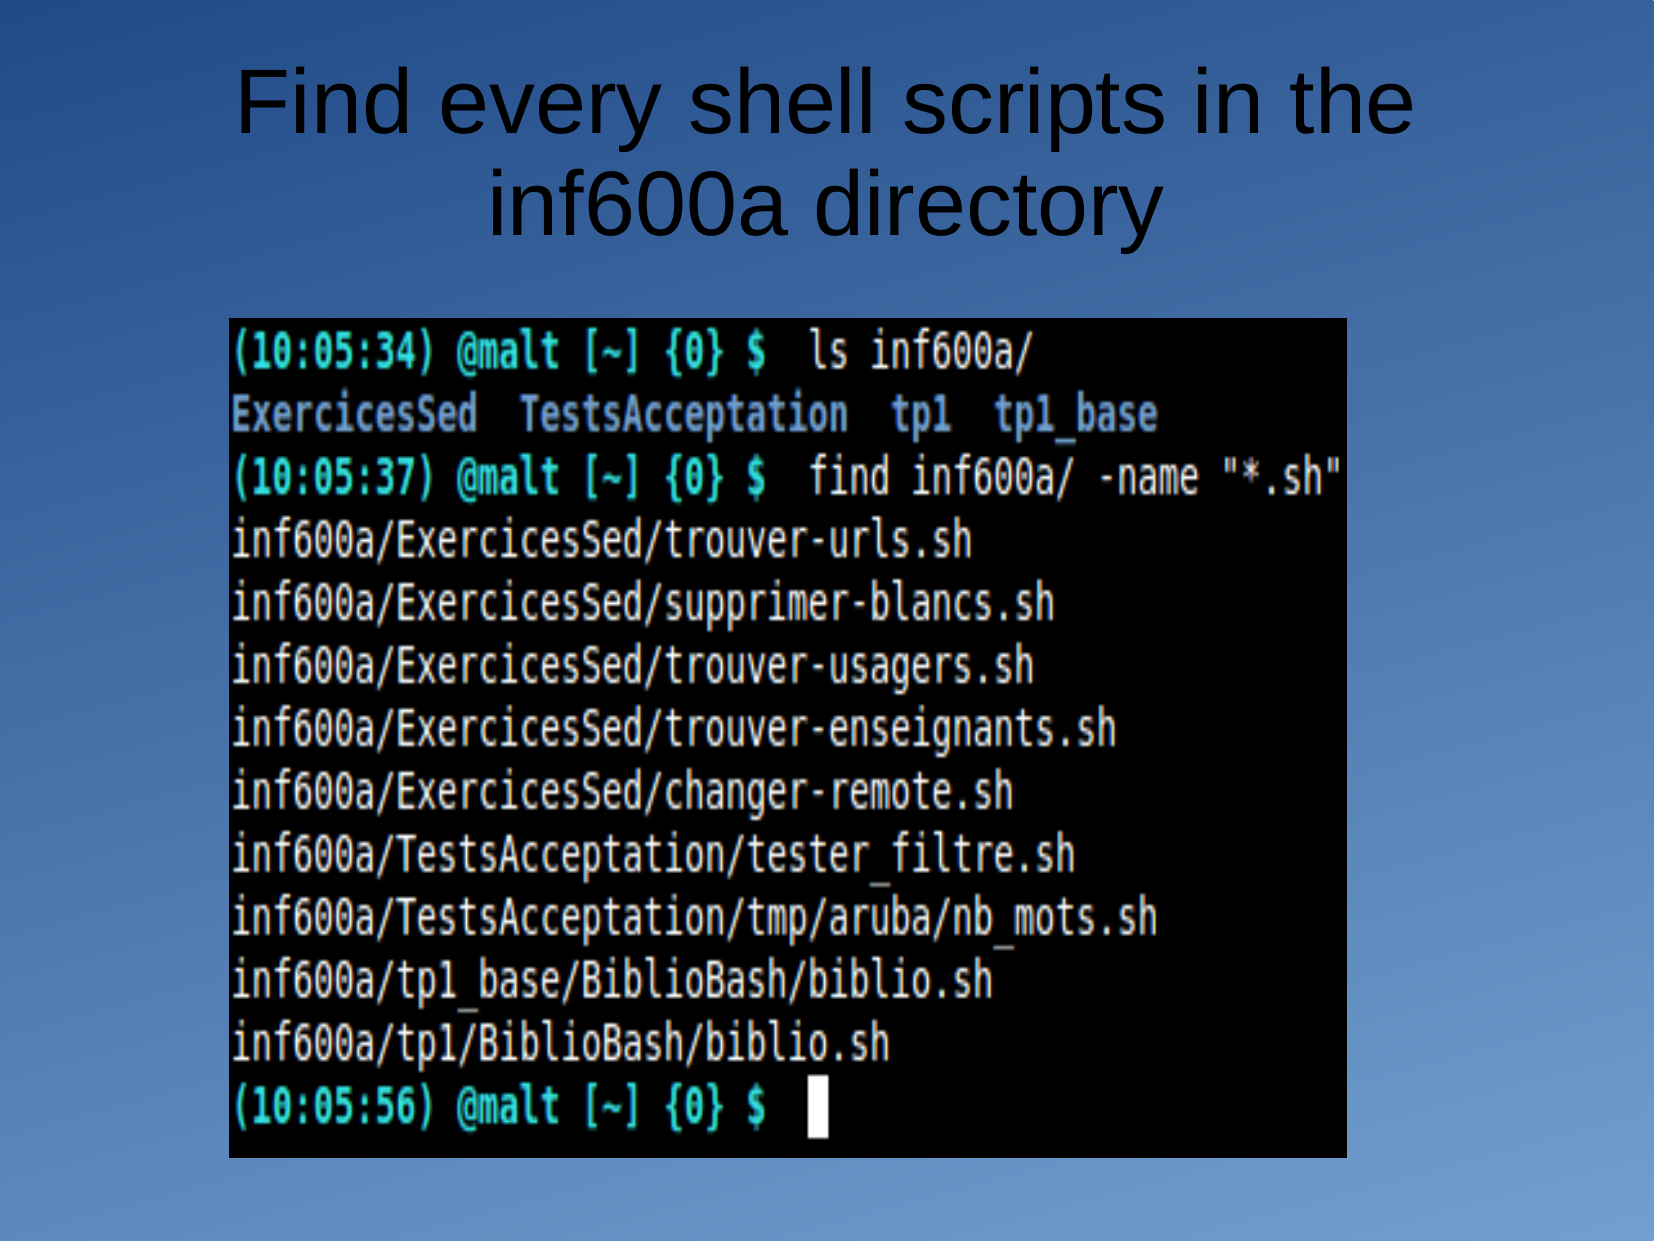

# Find every shell scripts in the inf600a directory